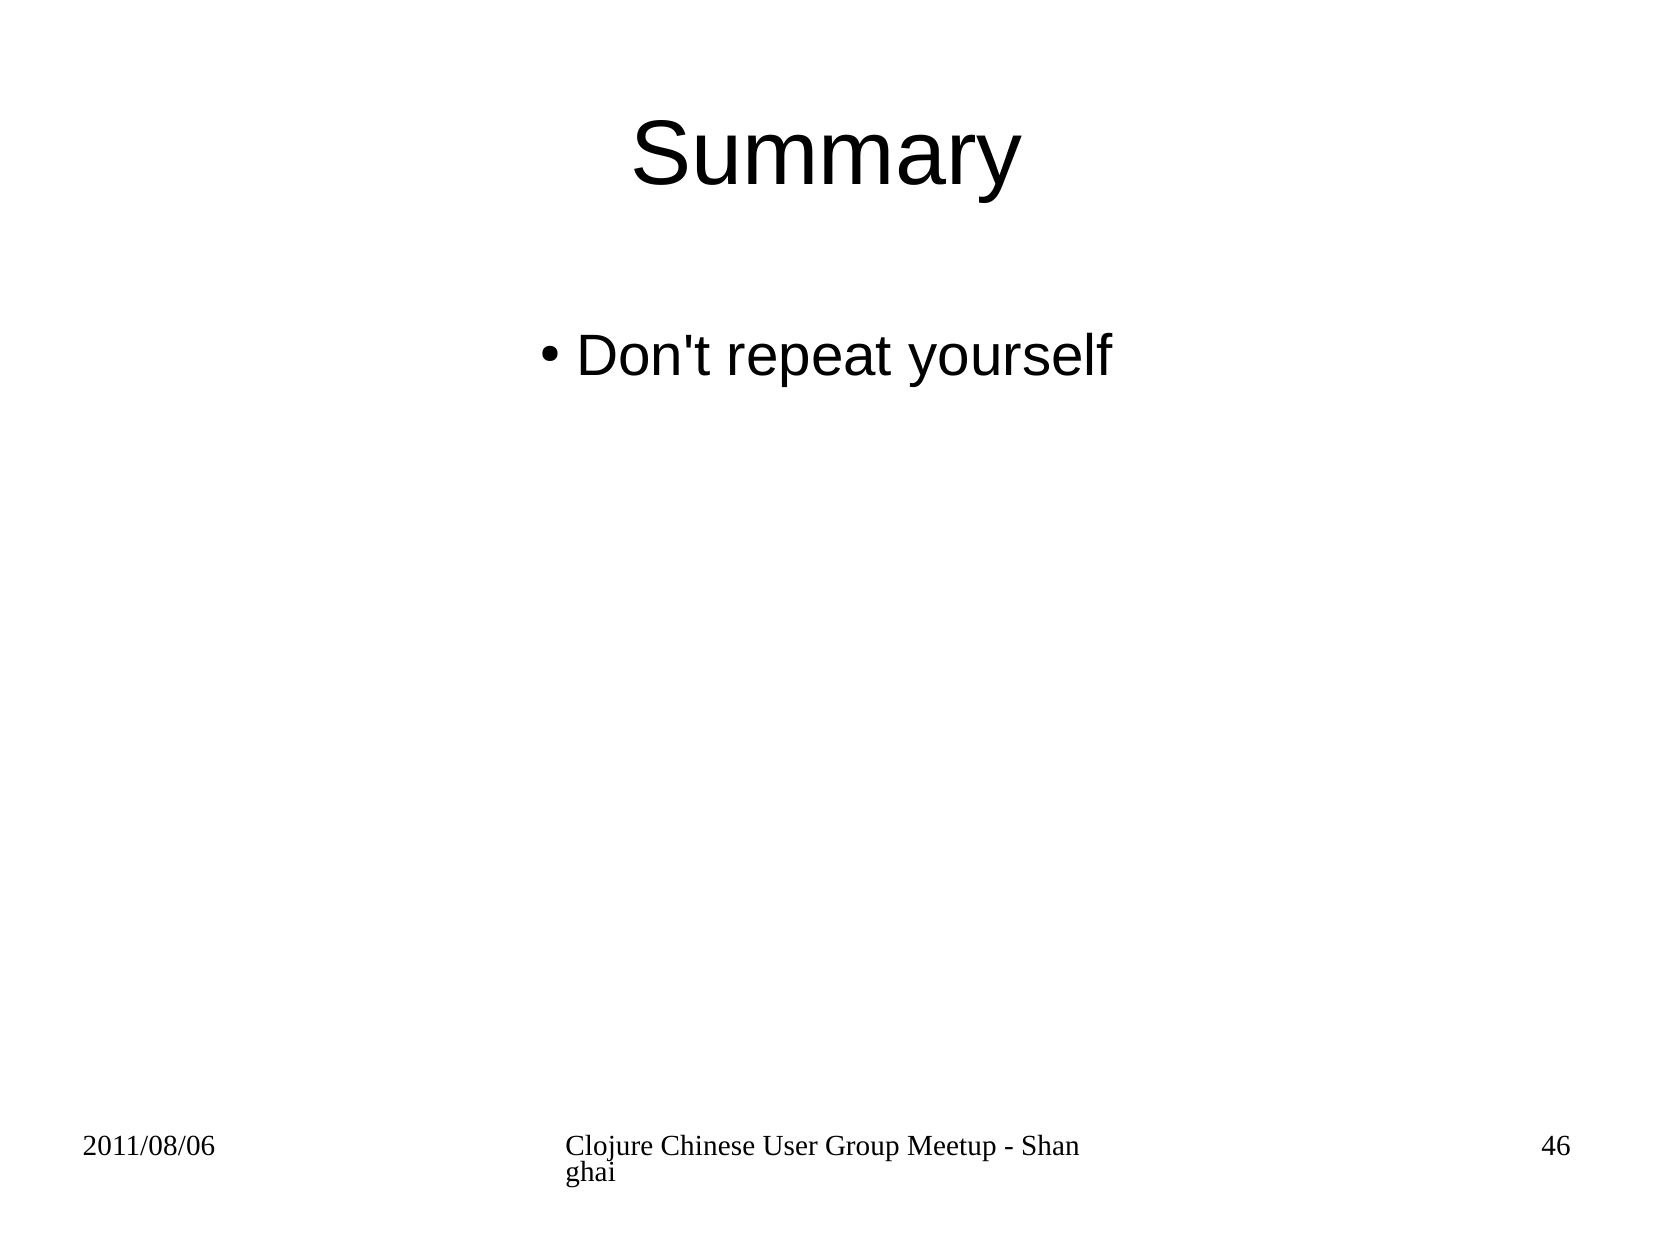

# Summary
 Don't repeat yourself
2011/08/06
Clojure Chinese User Group Meetup - Shanghai
46